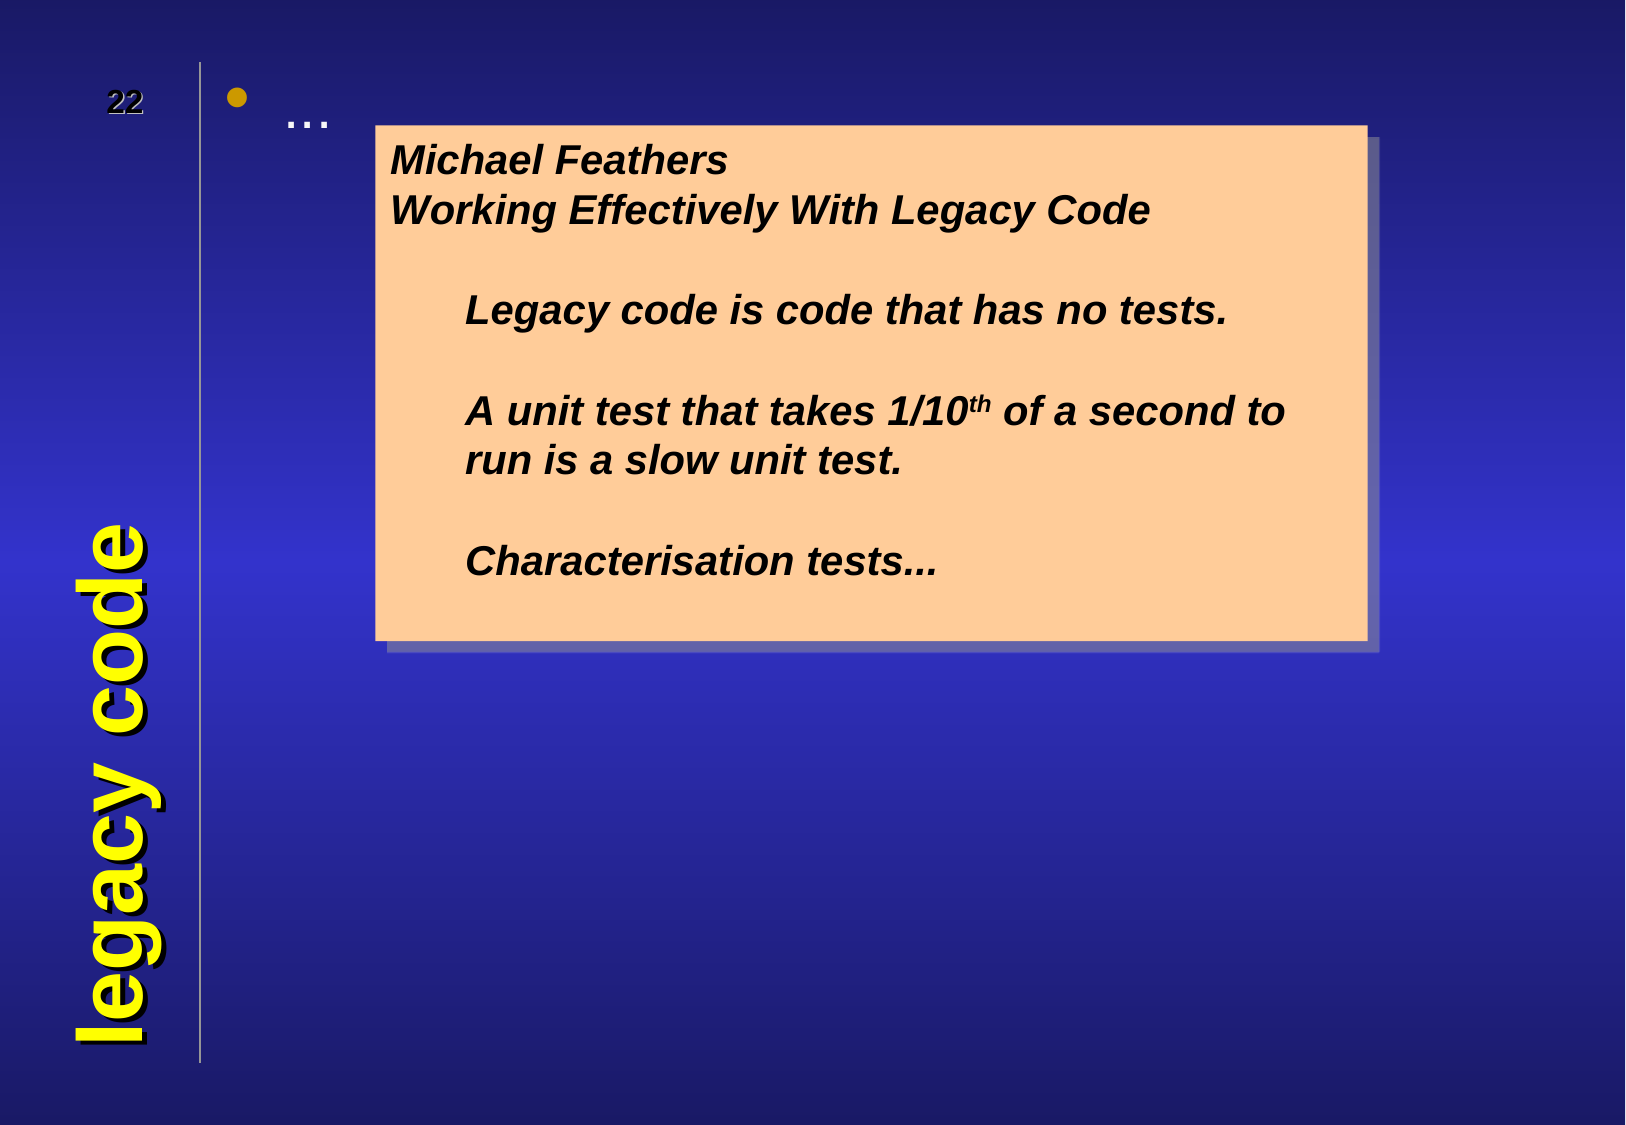

22
...
Michael Feathers
Working Effectively With Legacy Code
	Legacy code is code that has no tests.
	A unit test that takes 1/10th of a second to run is a slow unit test.
	Characterisation tests...
# legacy code